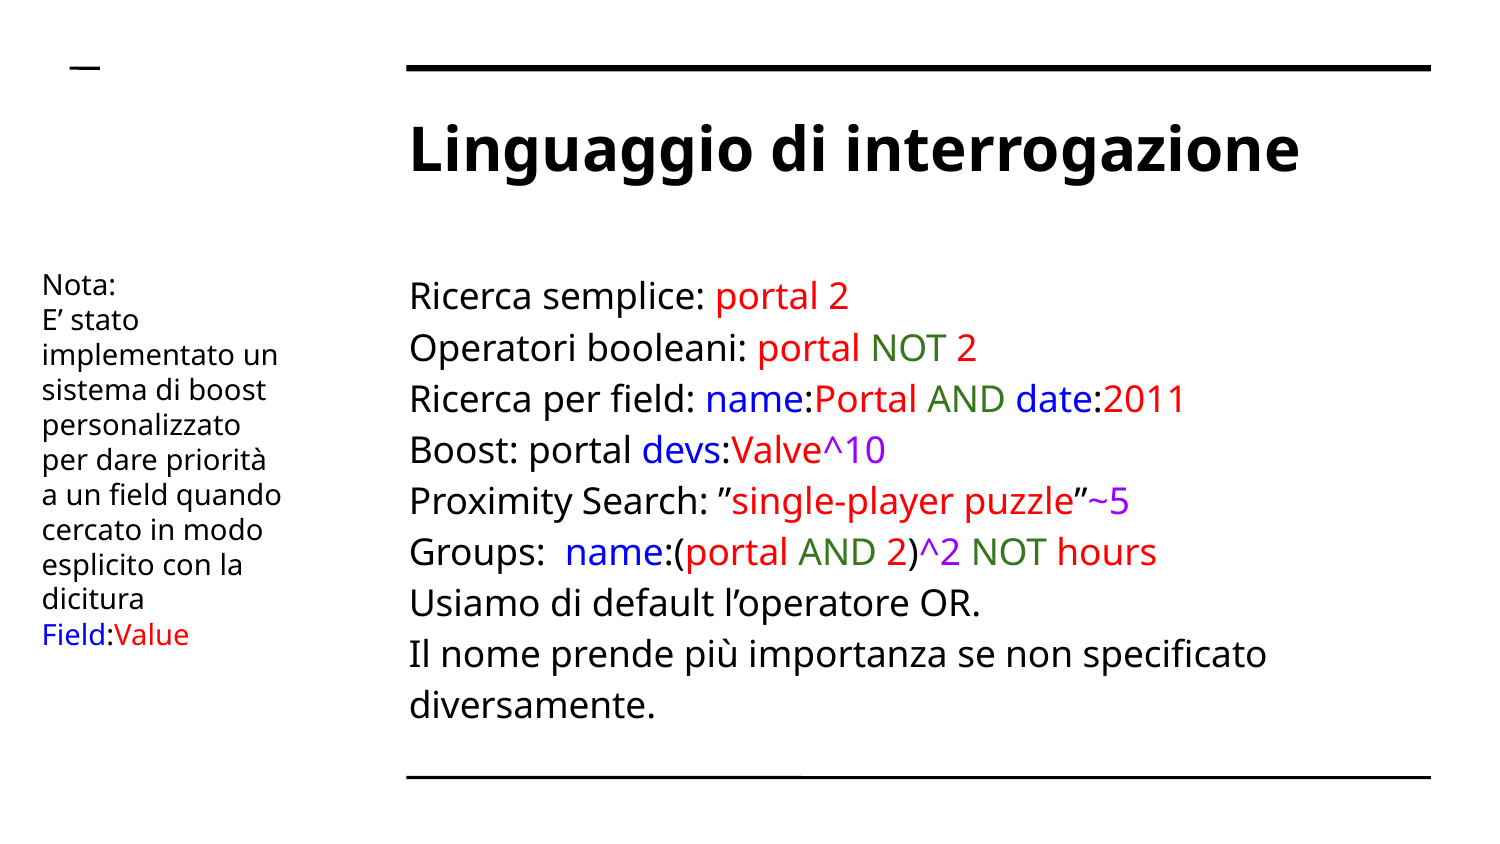

# Linguaggio di interrogazione
Nota:
E’ stato implementato un sistema di boost personalizzato per dare priorità a un field quando cercato in modo esplicito con la dicitura Field:Value
Ricerca semplice: portal 2
Operatori booleani: portal NOT 2
Ricerca per field: name:Portal AND date:2011
Boost: portal devs:Valve^10
Proximity Search: ”single-player puzzle”~5
Groups: name:(portal AND 2)^2 NOT hours
Usiamo di default l’operatore OR.
Il nome prende più importanza se non specificato diversamente.